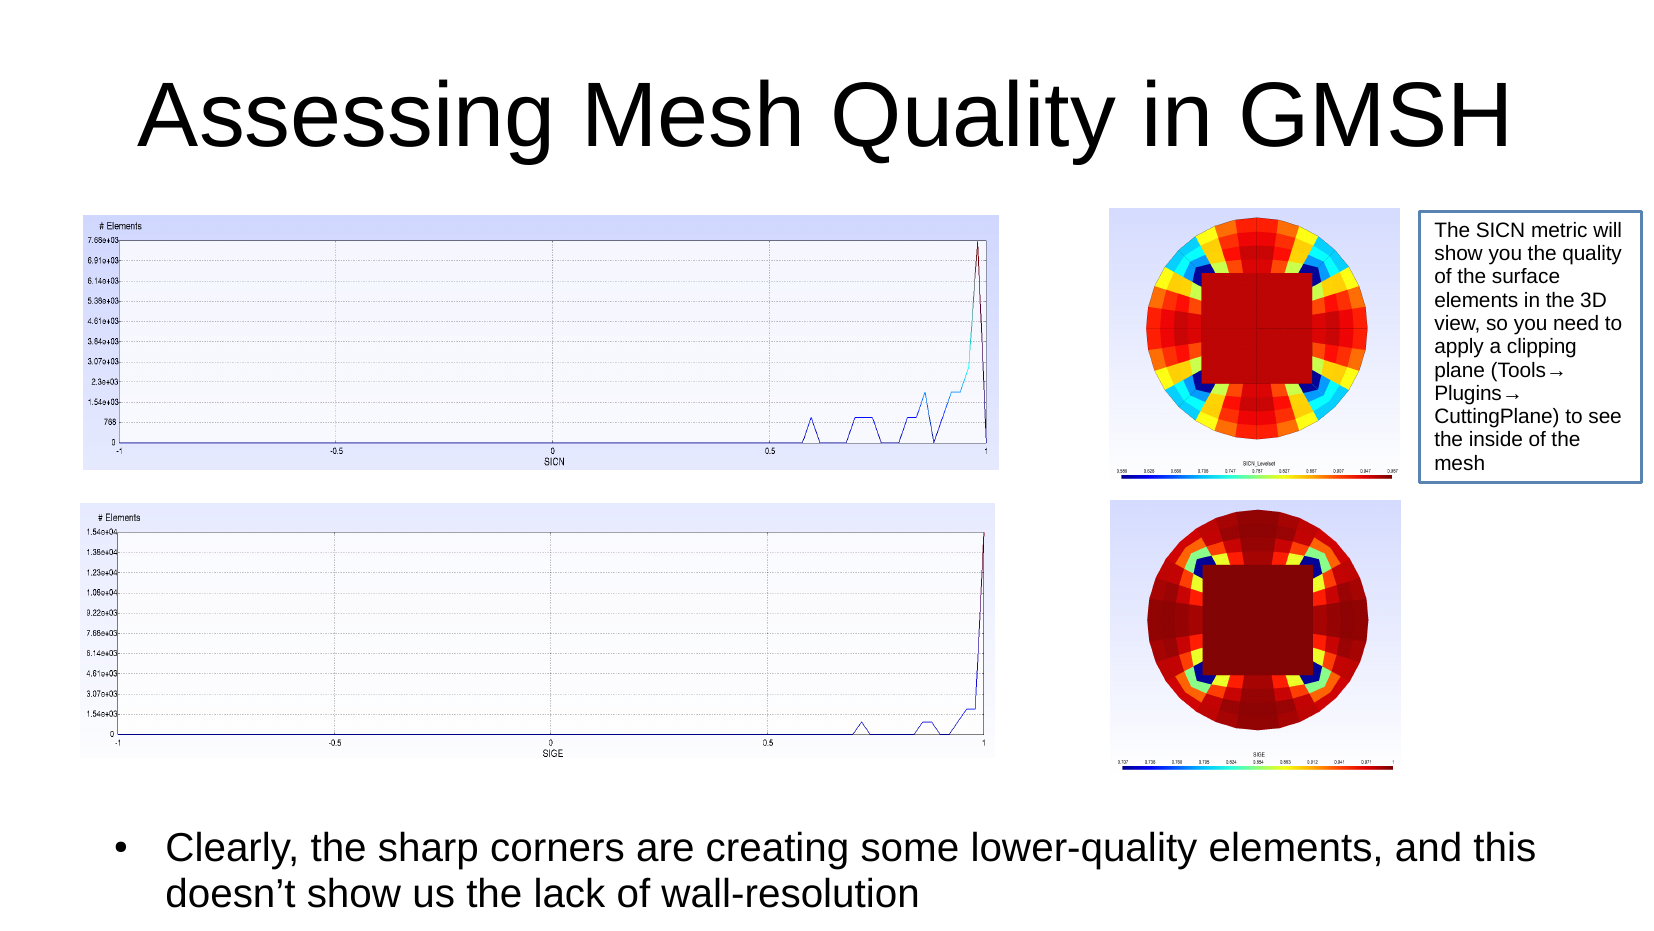

# Assessing Mesh Quality in GMSH
The SICN metric will show you the quality of the surface elements in the 3D view, so you need to apply a clipping plane (Tools→ Plugins→ CuttingPlane) to see the inside of the mesh
Clearly, the sharp corners are creating some lower-quality elements, and this doesn’t show us the lack of wall-resolution